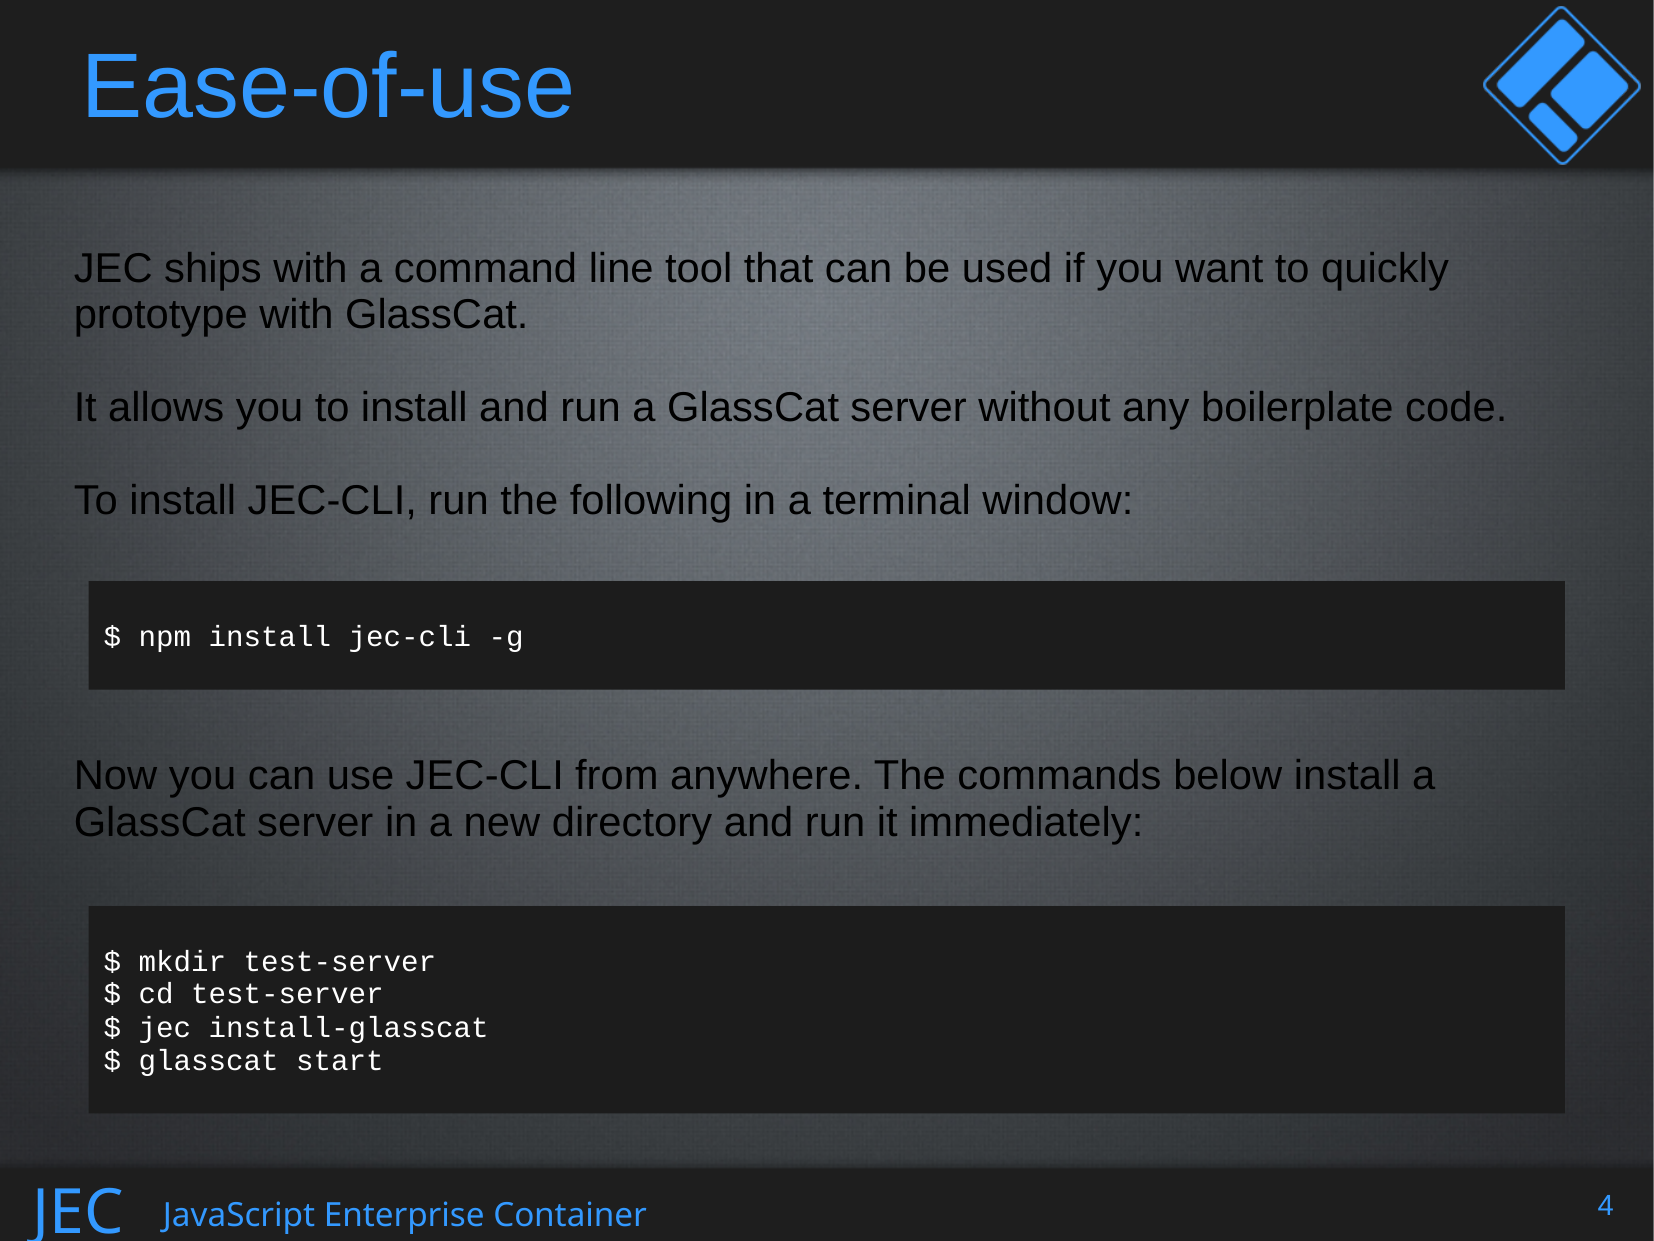

# Ease-of-use
JEC ships with a command line tool that can be used if you want to quickly prototype with GlassCat.
It allows you to install and run a GlassCat server without any boilerplate code.
To install JEC-CLI, run the following in a terminal window:
$ npm install jec-cli -g
Now you can use JEC-CLI from anywhere. The commands below install a GlassCat server in a new directory and run it immediately:
$ mkdir test-server
$ cd test-server
$ jec install-glasscat
$ glasscat start
JEC
4
JavaScript Enterprise Container